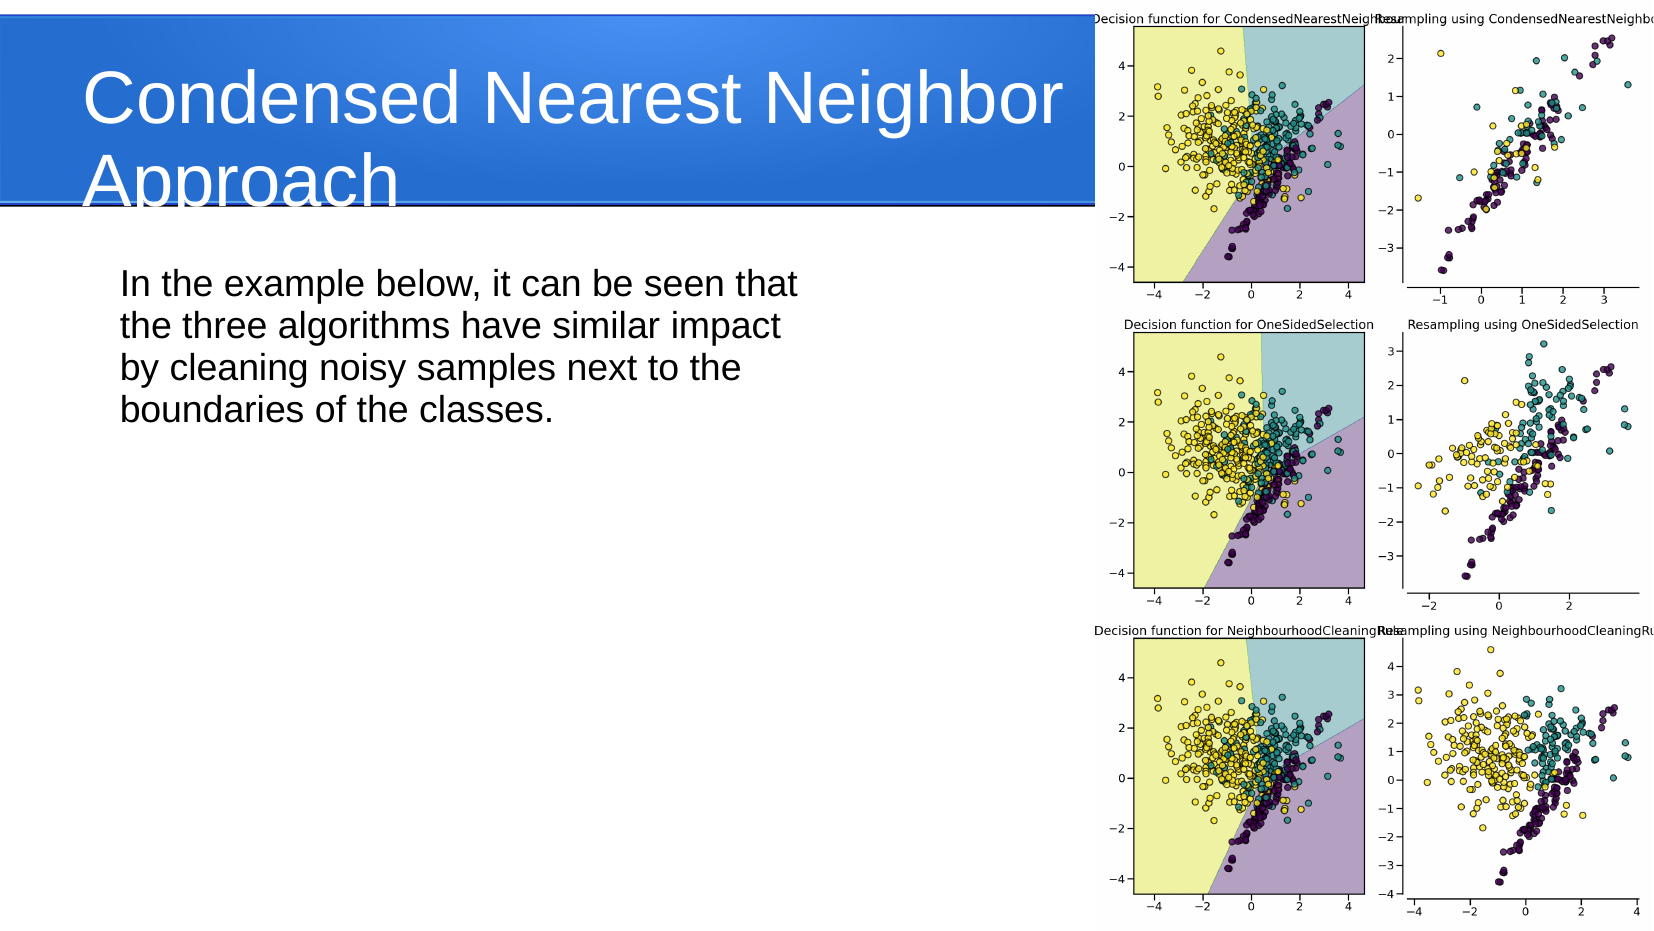

# Condensed Nearest Neighbor Approach
In the example below, it can be seen that
the three algorithms have similar impact
by cleaning noisy samples next to the
boundaries of the classes.